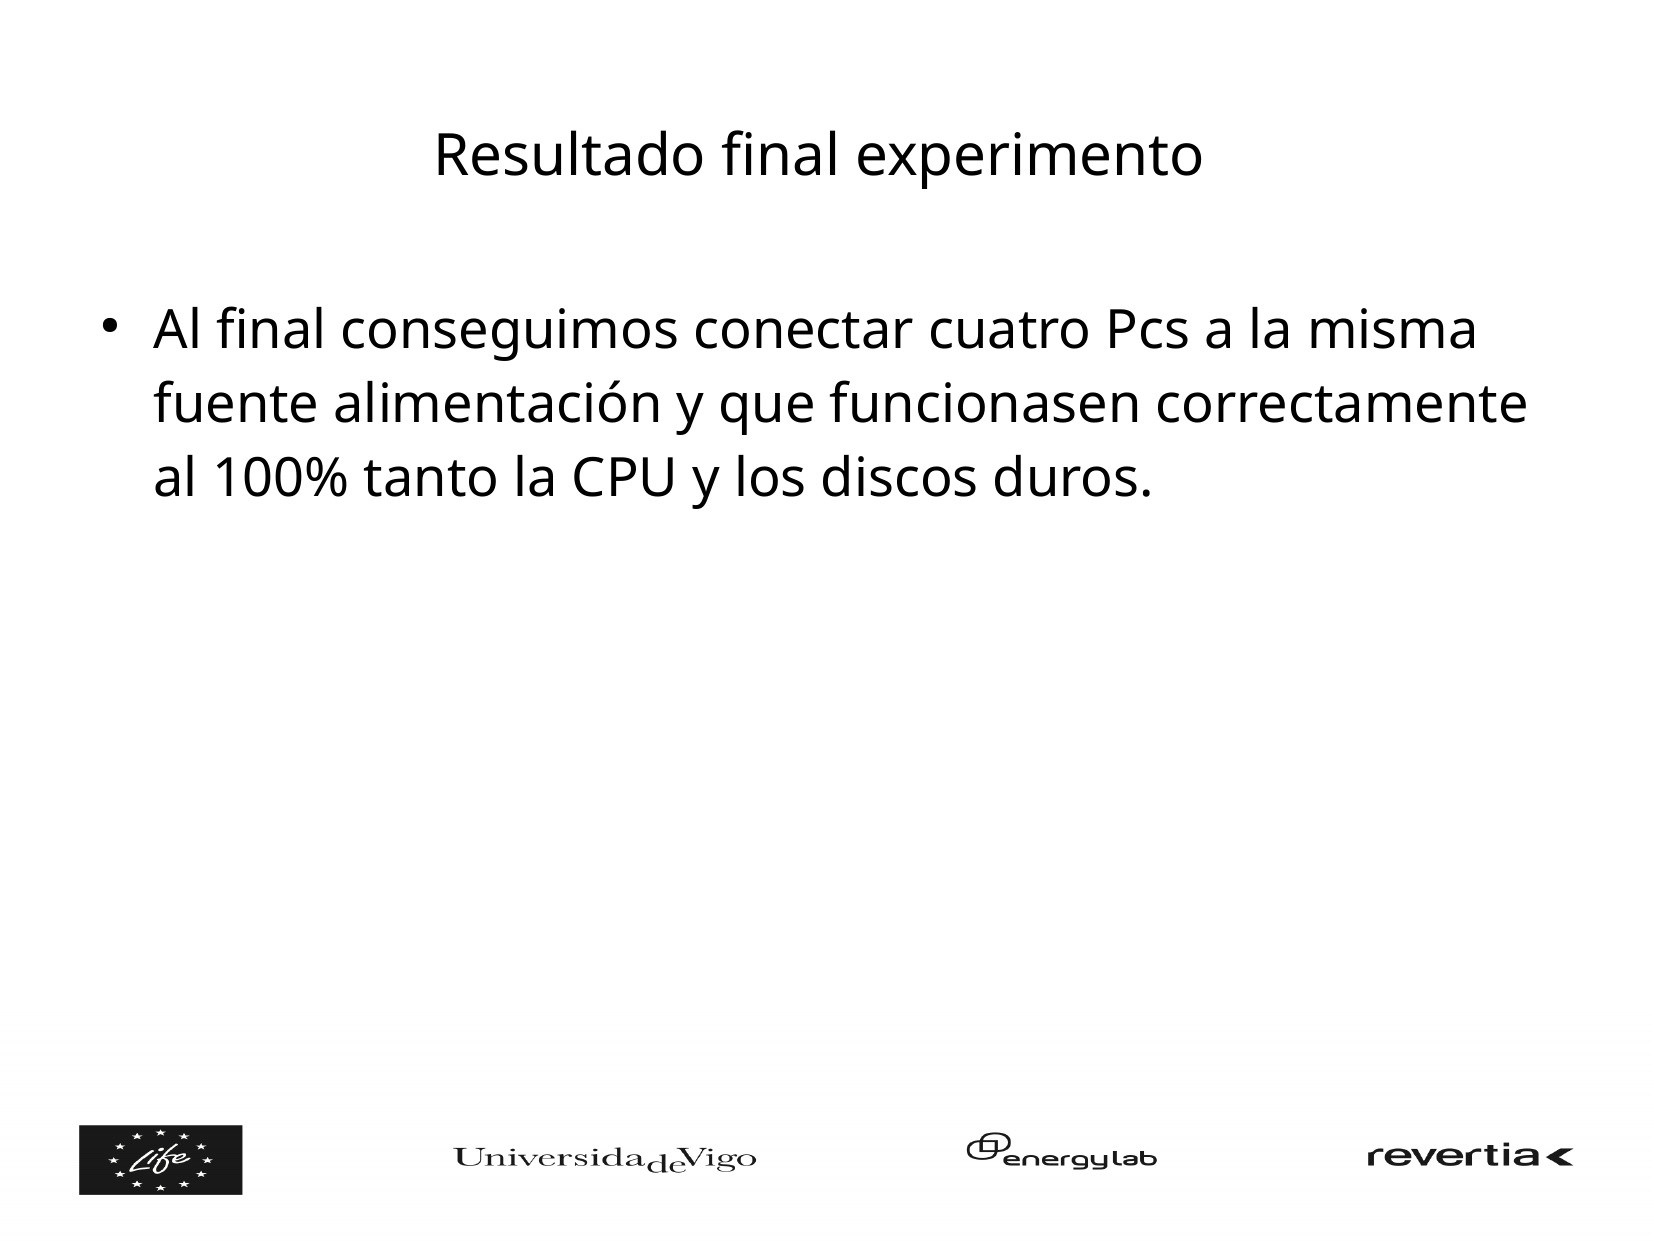

# Resultado final experimento
Al final conseguimos conectar cuatro Pcs a la misma fuente alimentación y que funcionasen correctamente al 100% tanto la CPU y los discos duros.